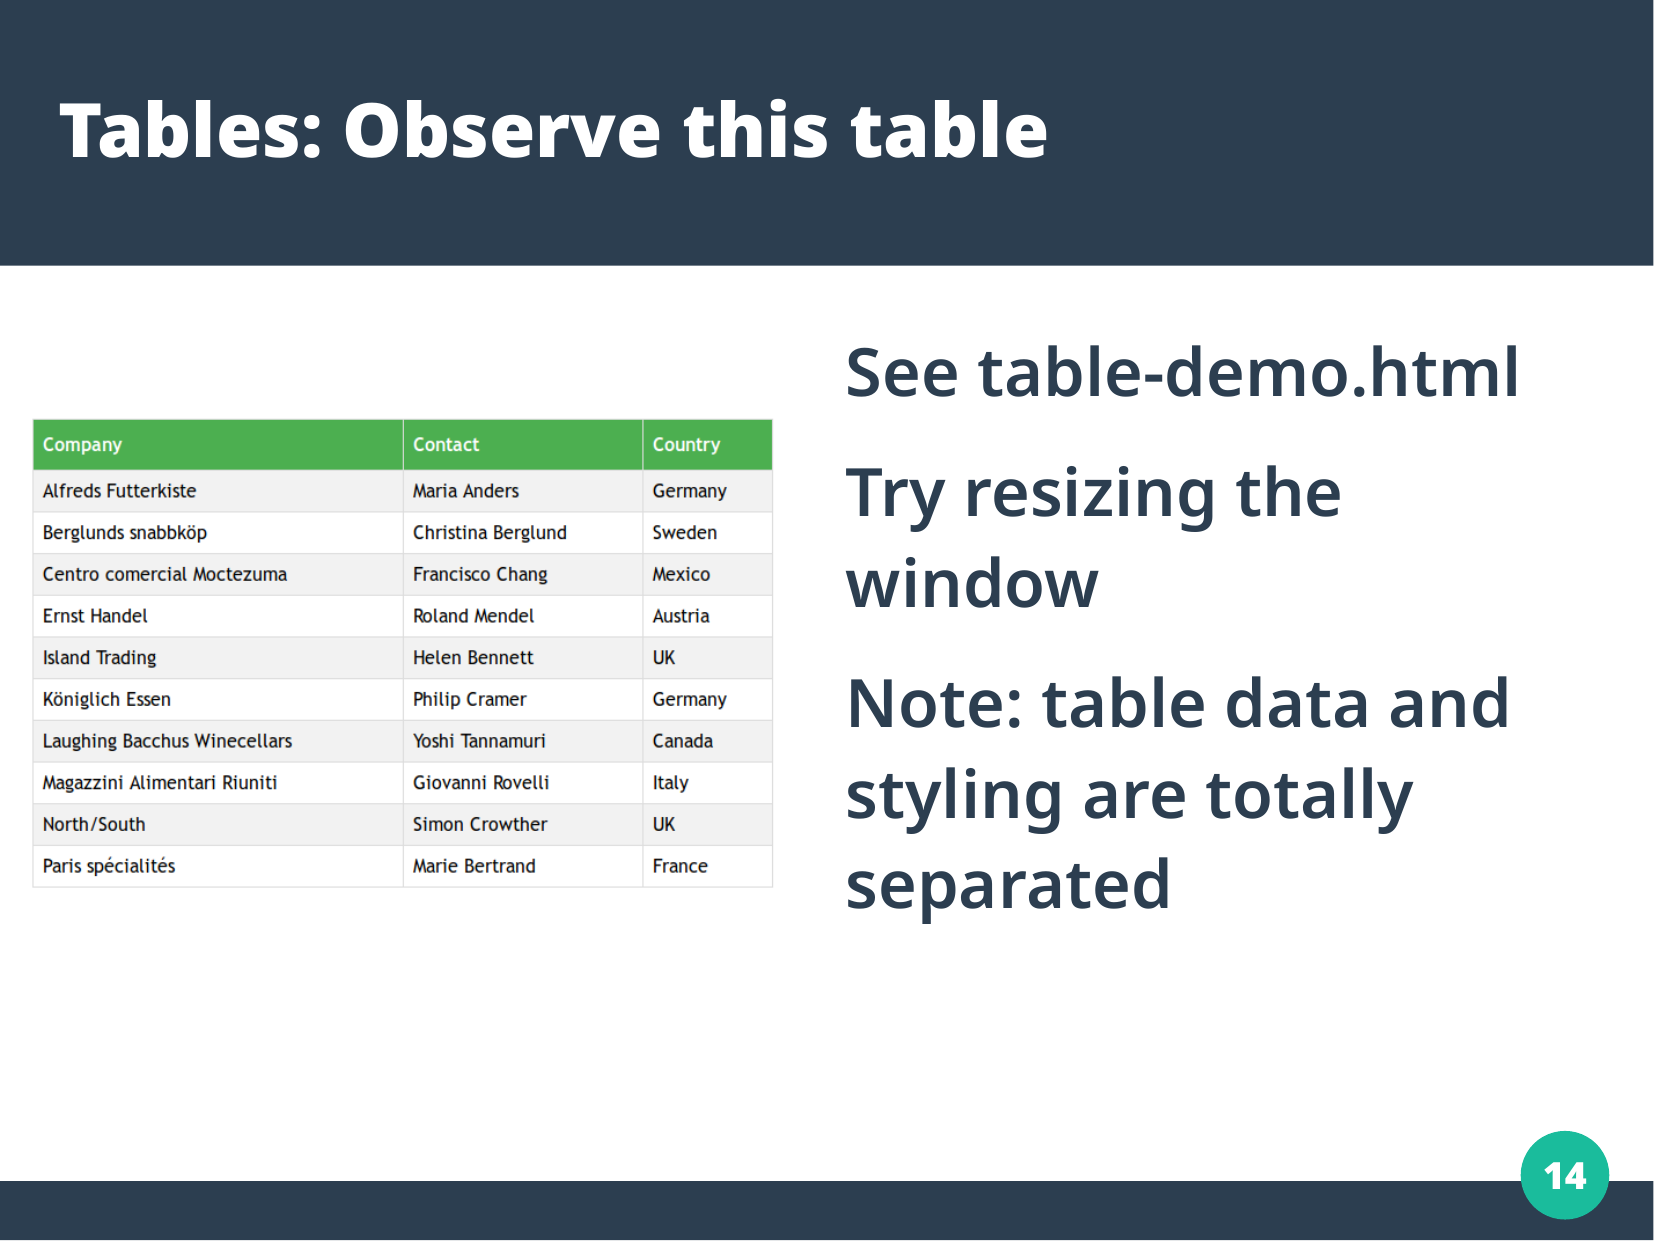

# Tables: Observe this table
See table-demo.html
Try resizing the window
Note: table data and styling are totally separated
14